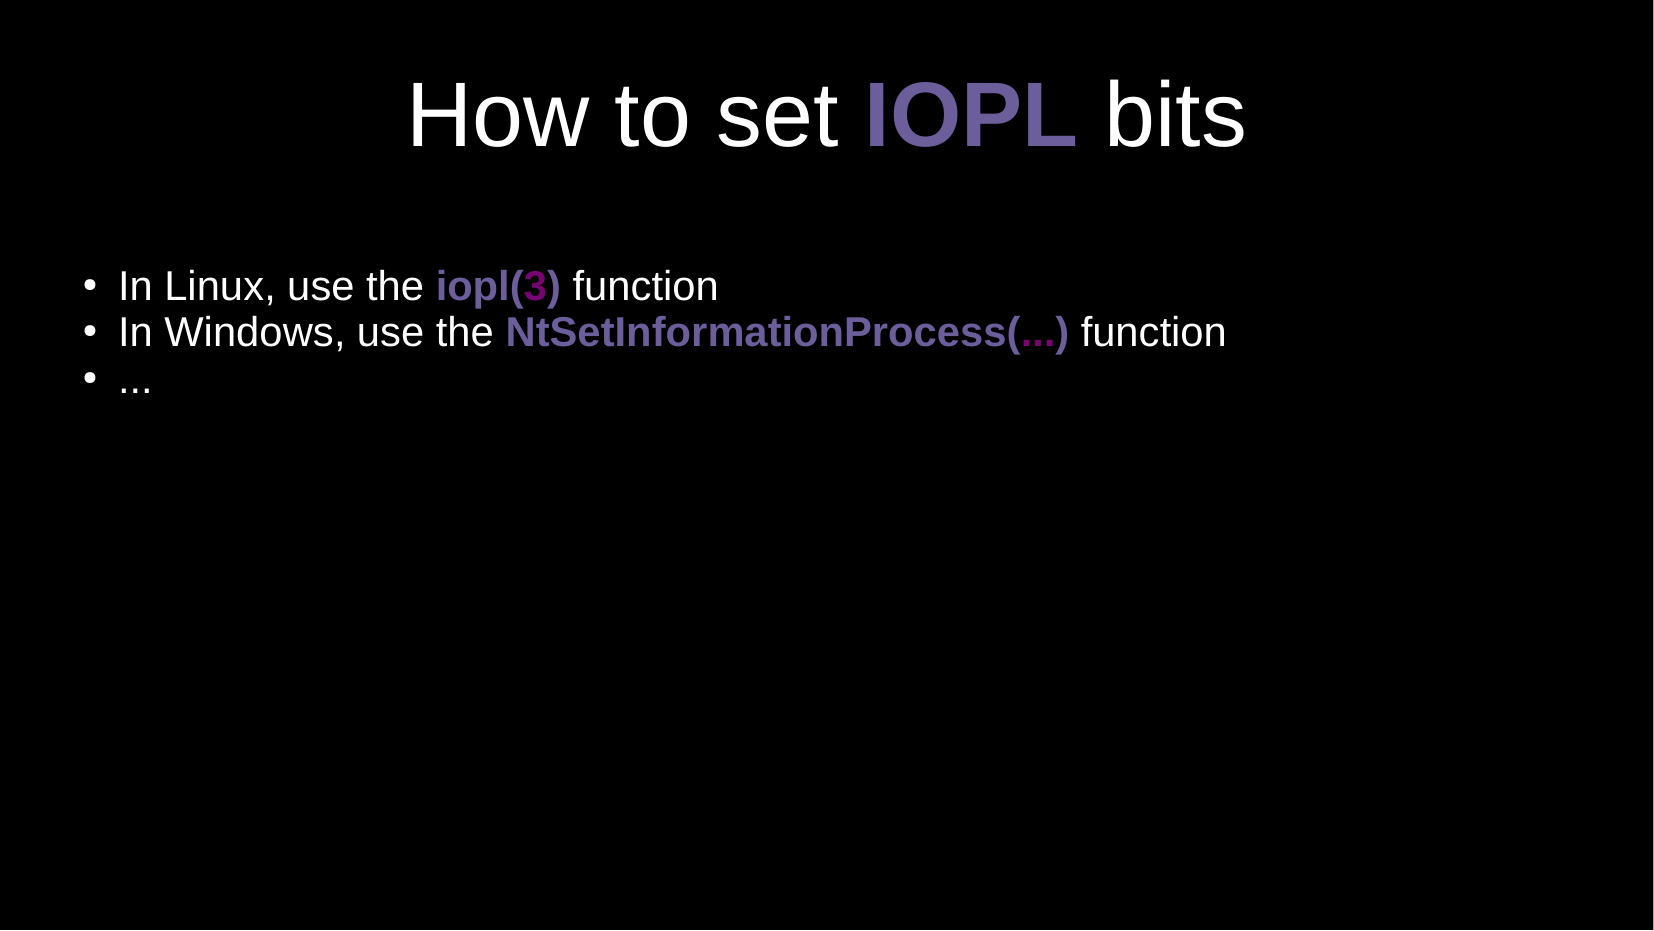

# How to set IOPL bits
In Linux, use the iopl(3) function
In Windows, use the NtSetInformationProcess(...) function
...